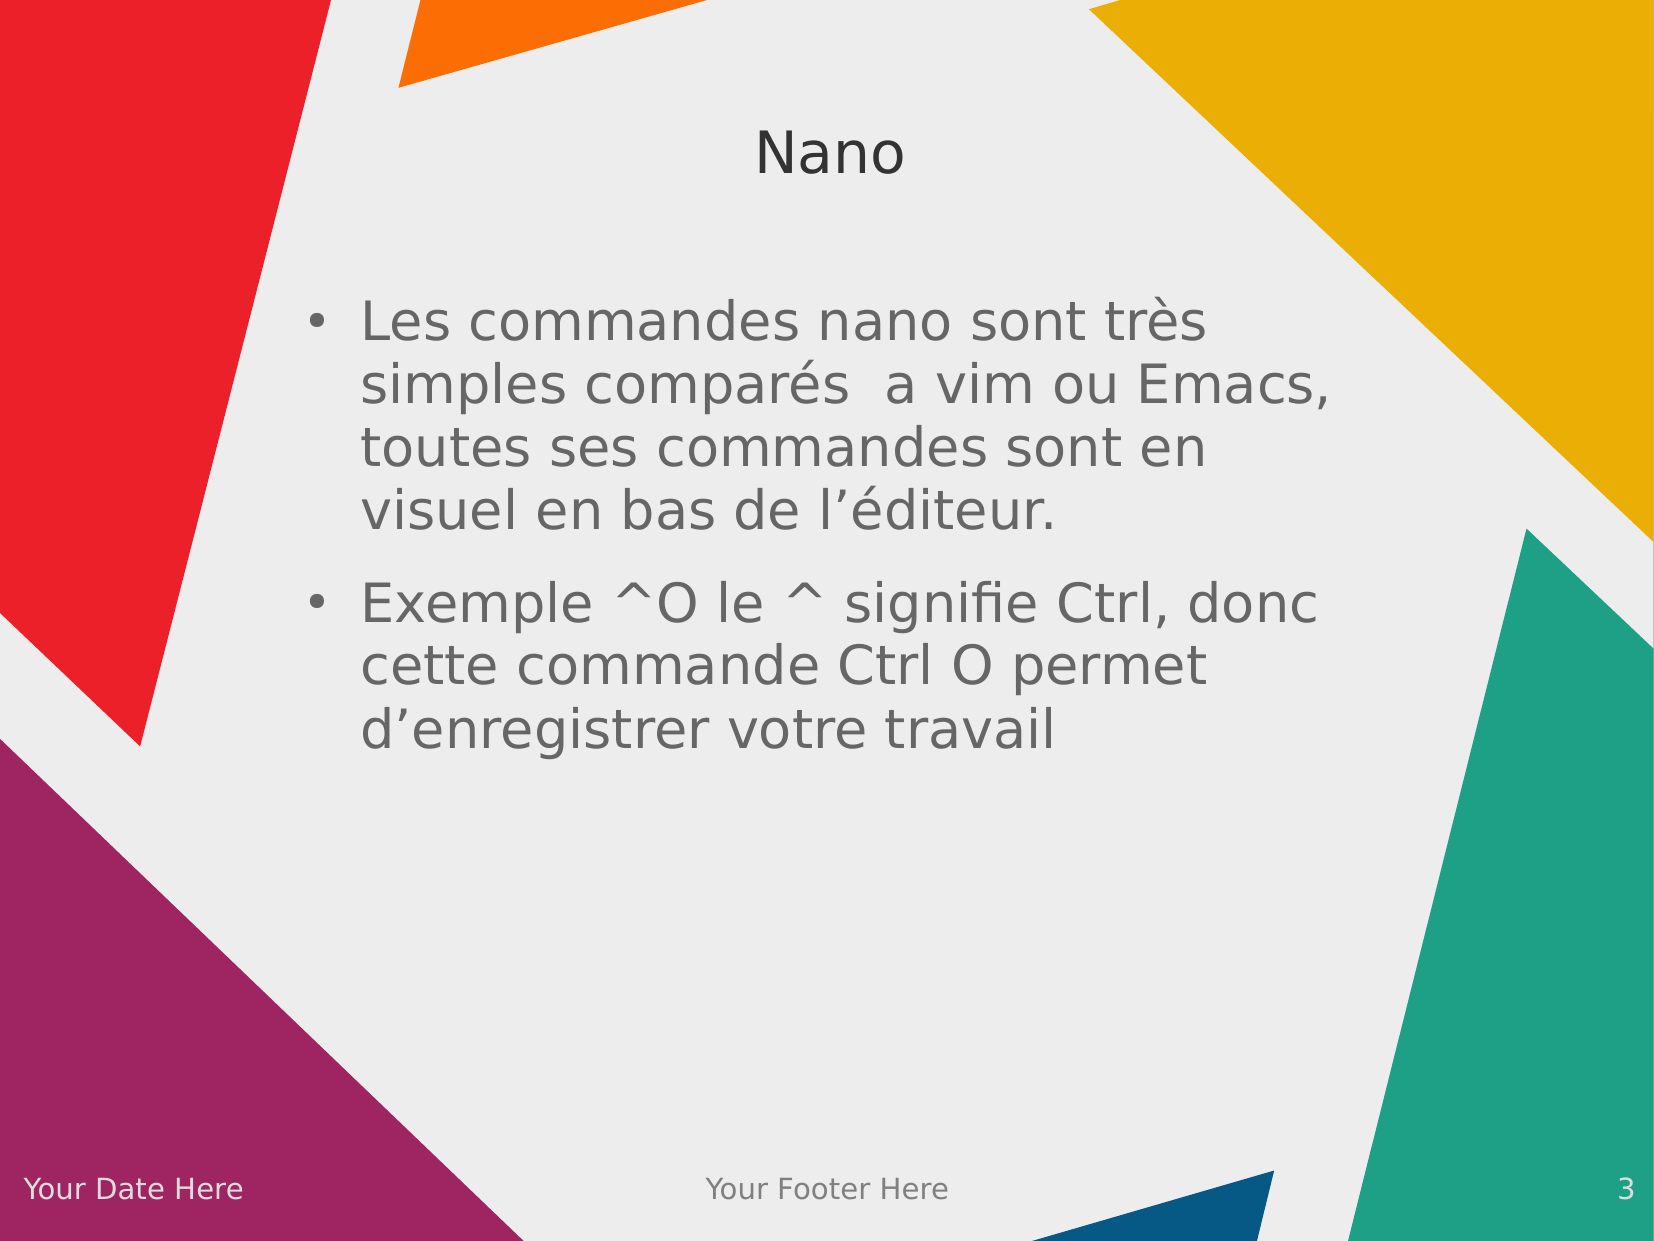

# Nano
Les commandes nano sont très simples comparés a vim ou Emacs, toutes ses commandes sont en visuel en bas de l’éditeur.
Exemple ^O le ^ signifie Ctrl, donc cette commande Ctrl O permet d’enregistrer votre travail
Your Date Here
Your Footer Here
3